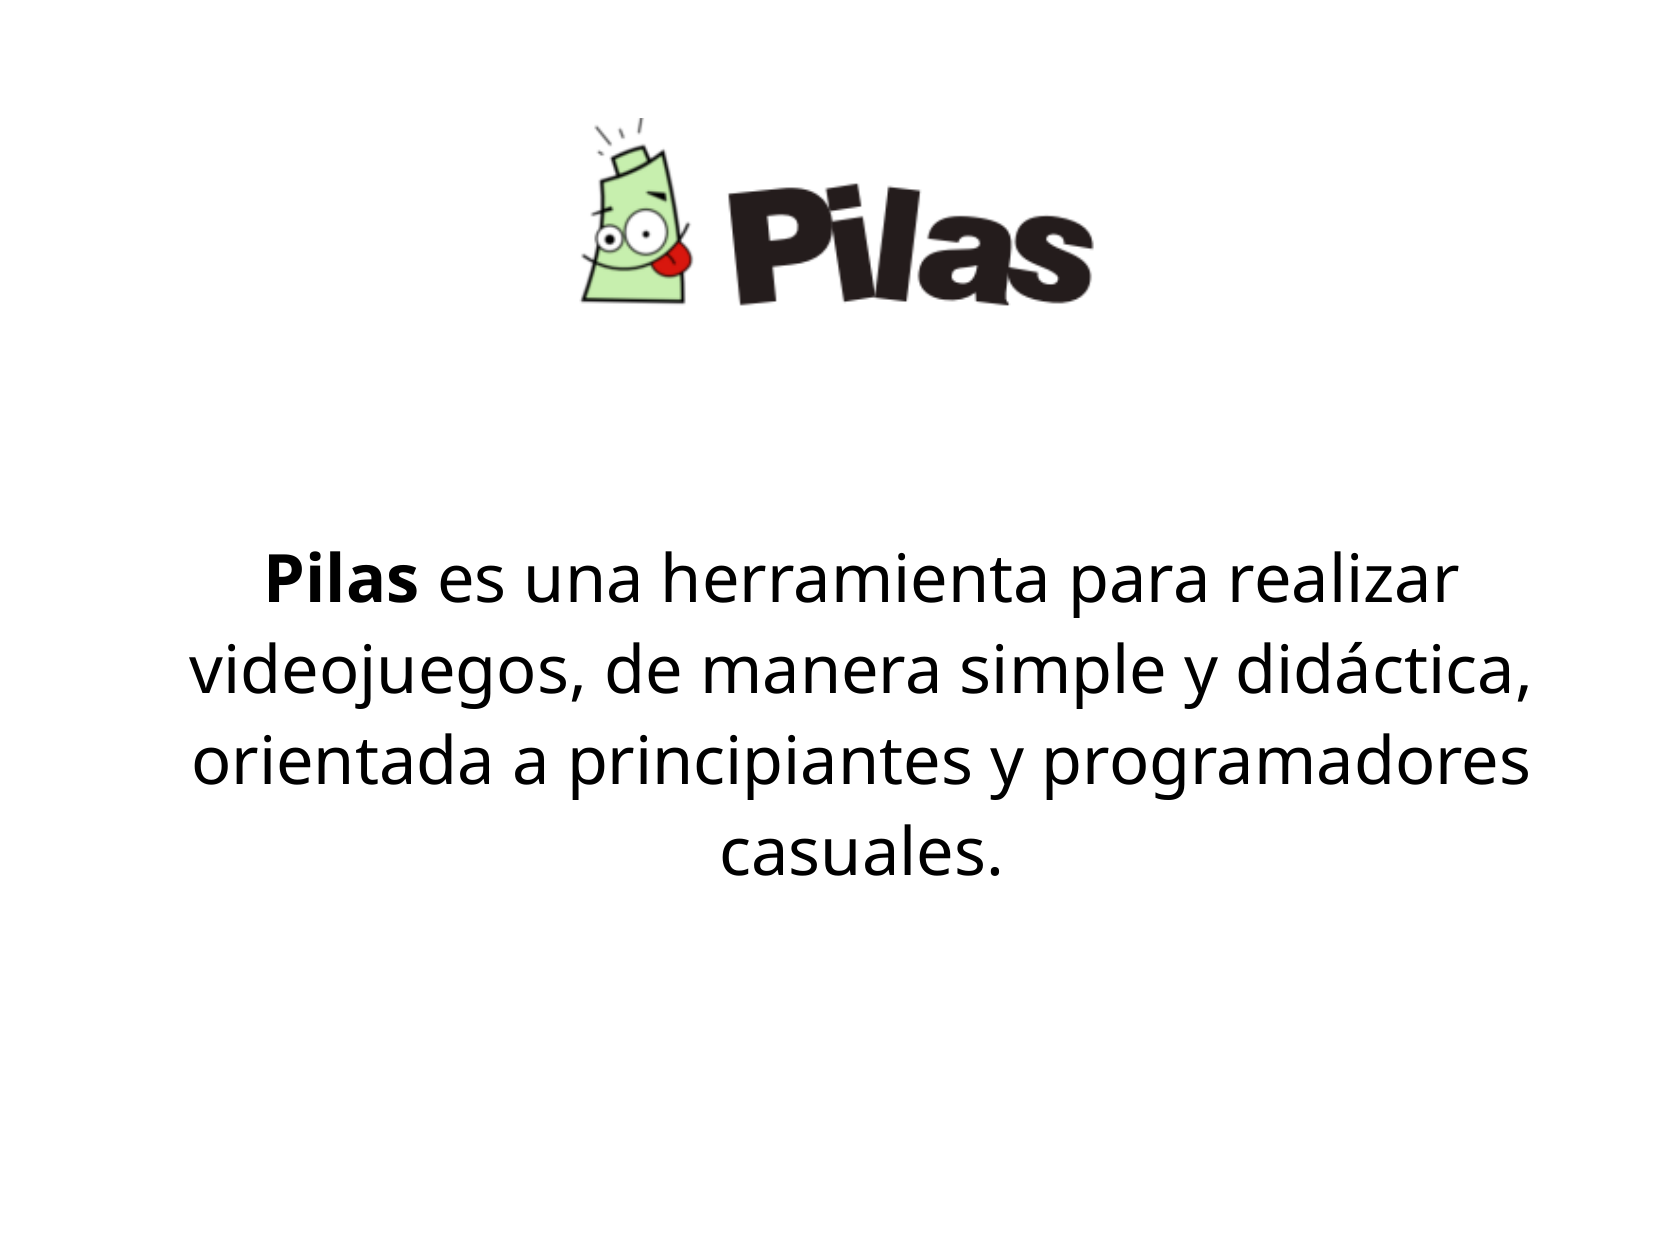

# Pilas es una herramienta para realizar videojuegos, de manera simple y didáctica, orientada a principiantes y programadores casuales.